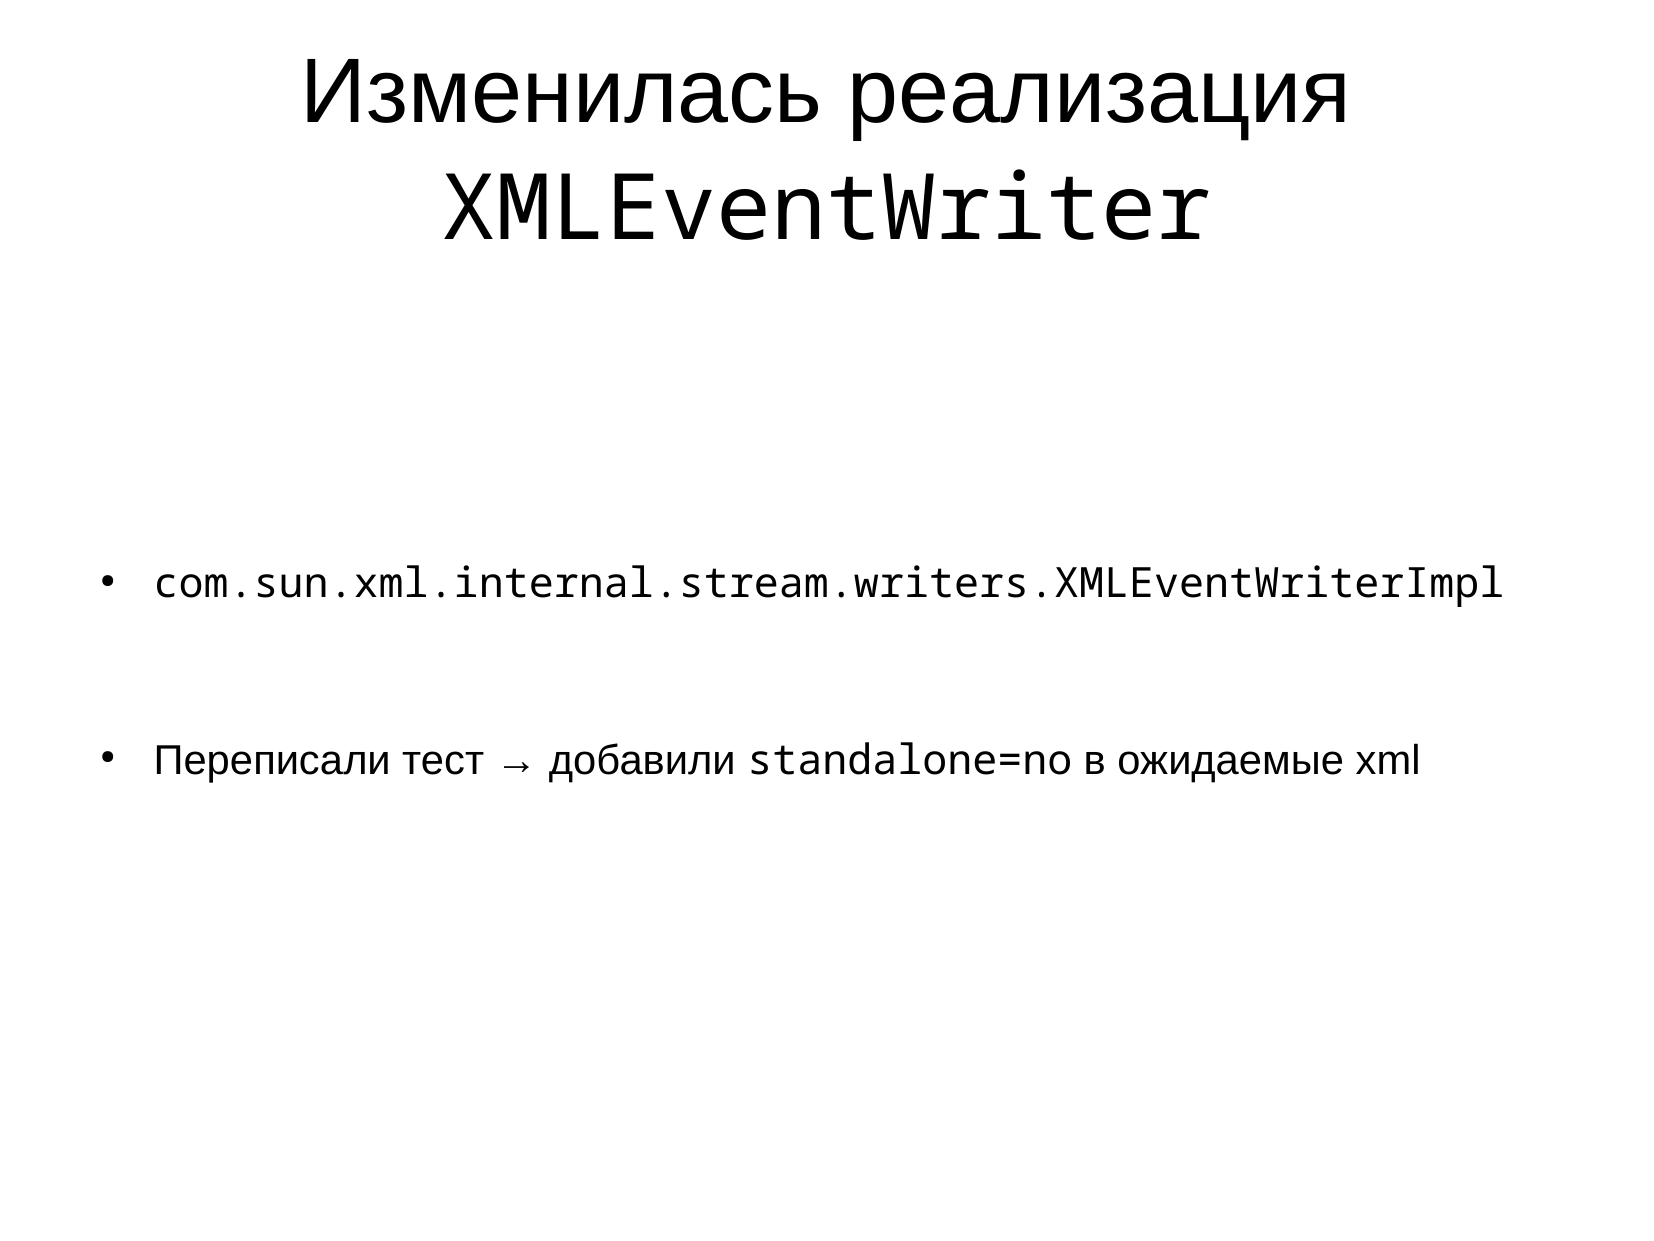

# Изменилась реализация XMLEventWriter
com.sun.xml.internal.stream.writers.XMLEventWriterImpl
Переписали тест → добавили standalone=no в ожидаемые xml